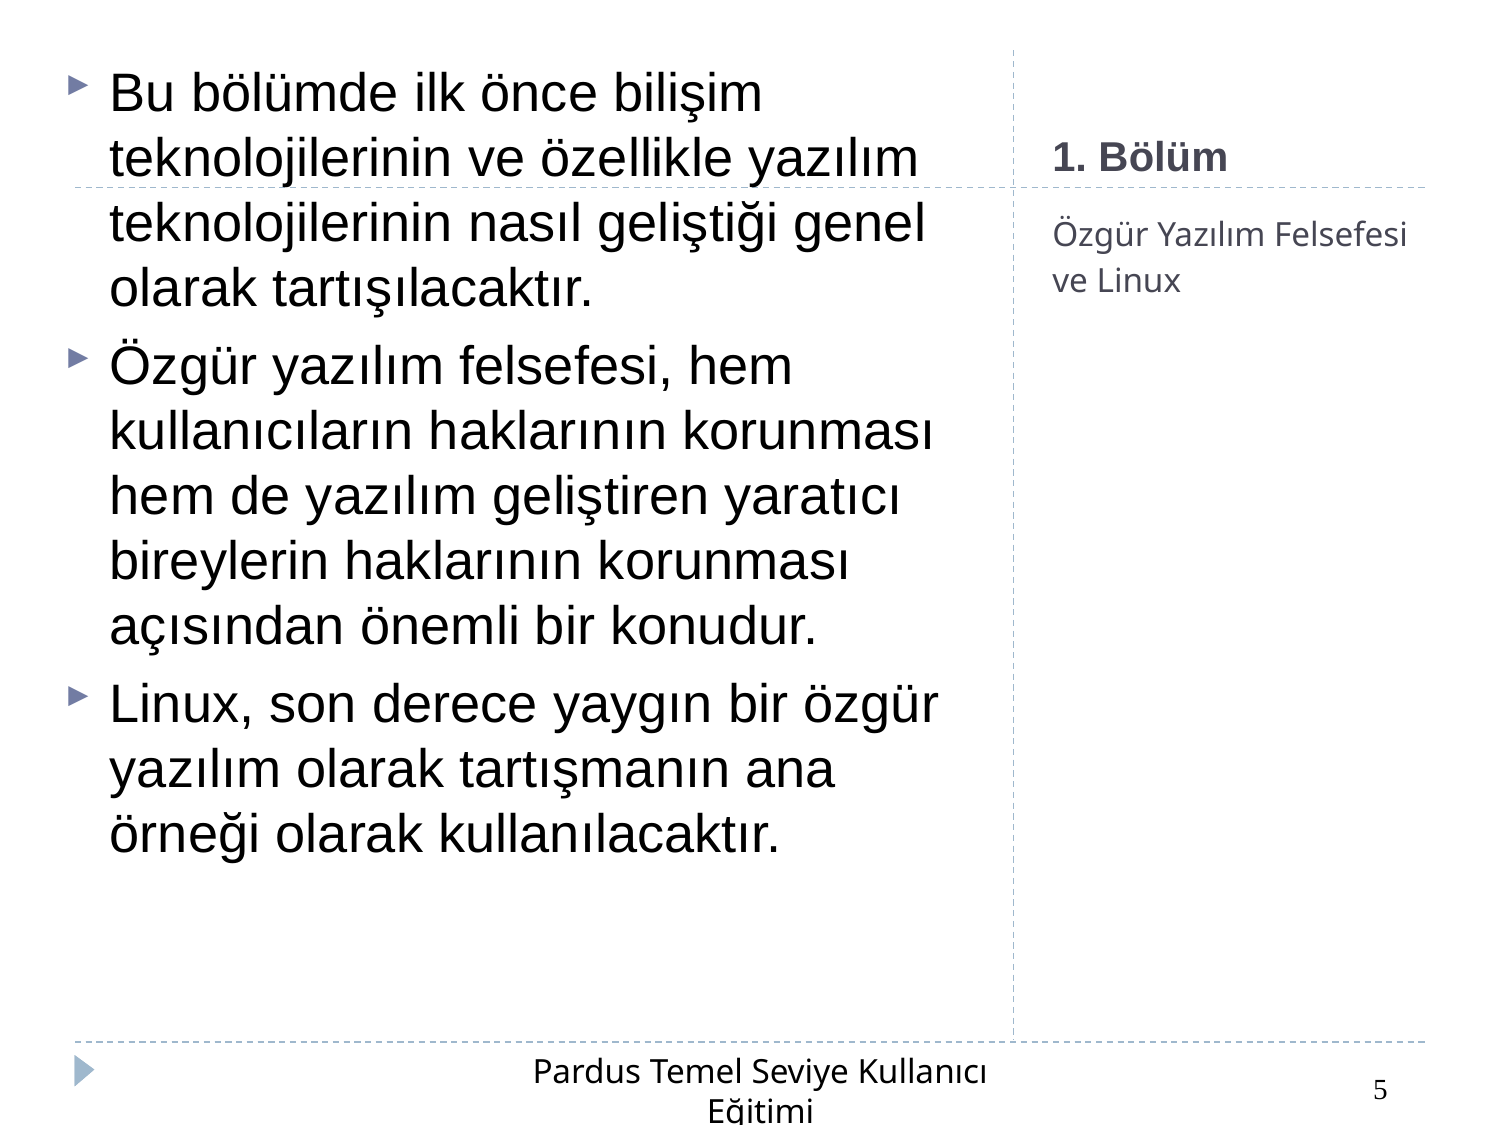

Bu bölümde ilk önce bilişim teknolojilerinin ve özellikle yazılım teknolojilerinin nasıl geliştiği genel olarak tartışılacaktır.
Özgür yazılım felsefesi, hem kullanıcıların haklarının korunması hem de yazılım geliştiren yaratıcı bireylerin haklarının korunması açısından önemli bir konudur.
Linux, son derece yaygın bir özgür yazılım olarak tartışmanın ana örneği olarak kullanılacaktır.
# 1. Bölüm
Özgür Yazılım Felsefesi ve Linux